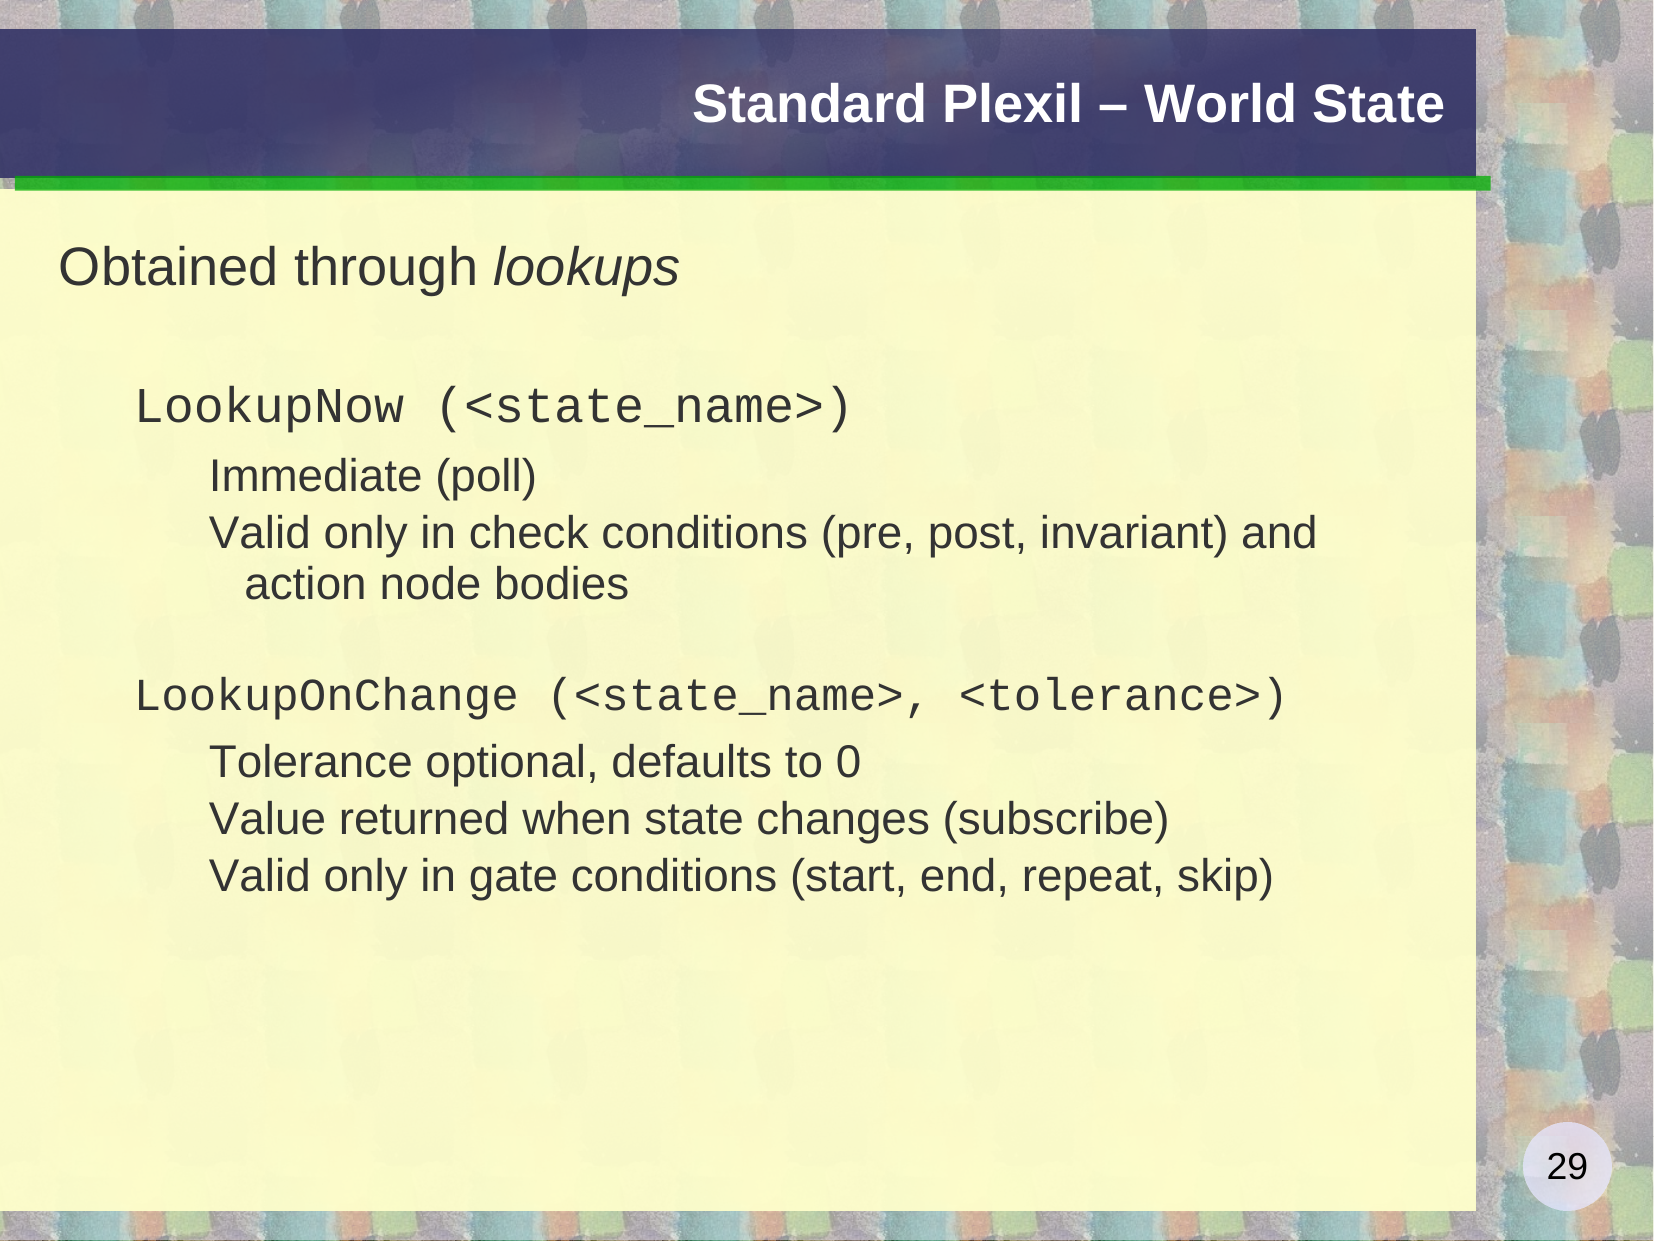

# Standard Plexil – World State
Obtained through lookups
LookupNow (<state_name>)
Immediate (poll)
Valid only in check conditions (pre, post, invariant) and action node bodies
LookupOnChange (<state_name>, <tolerance>)
Tolerance optional, defaults to 0
Value returned when state changes (subscribe)
Valid only in gate conditions (start, end, repeat, skip)